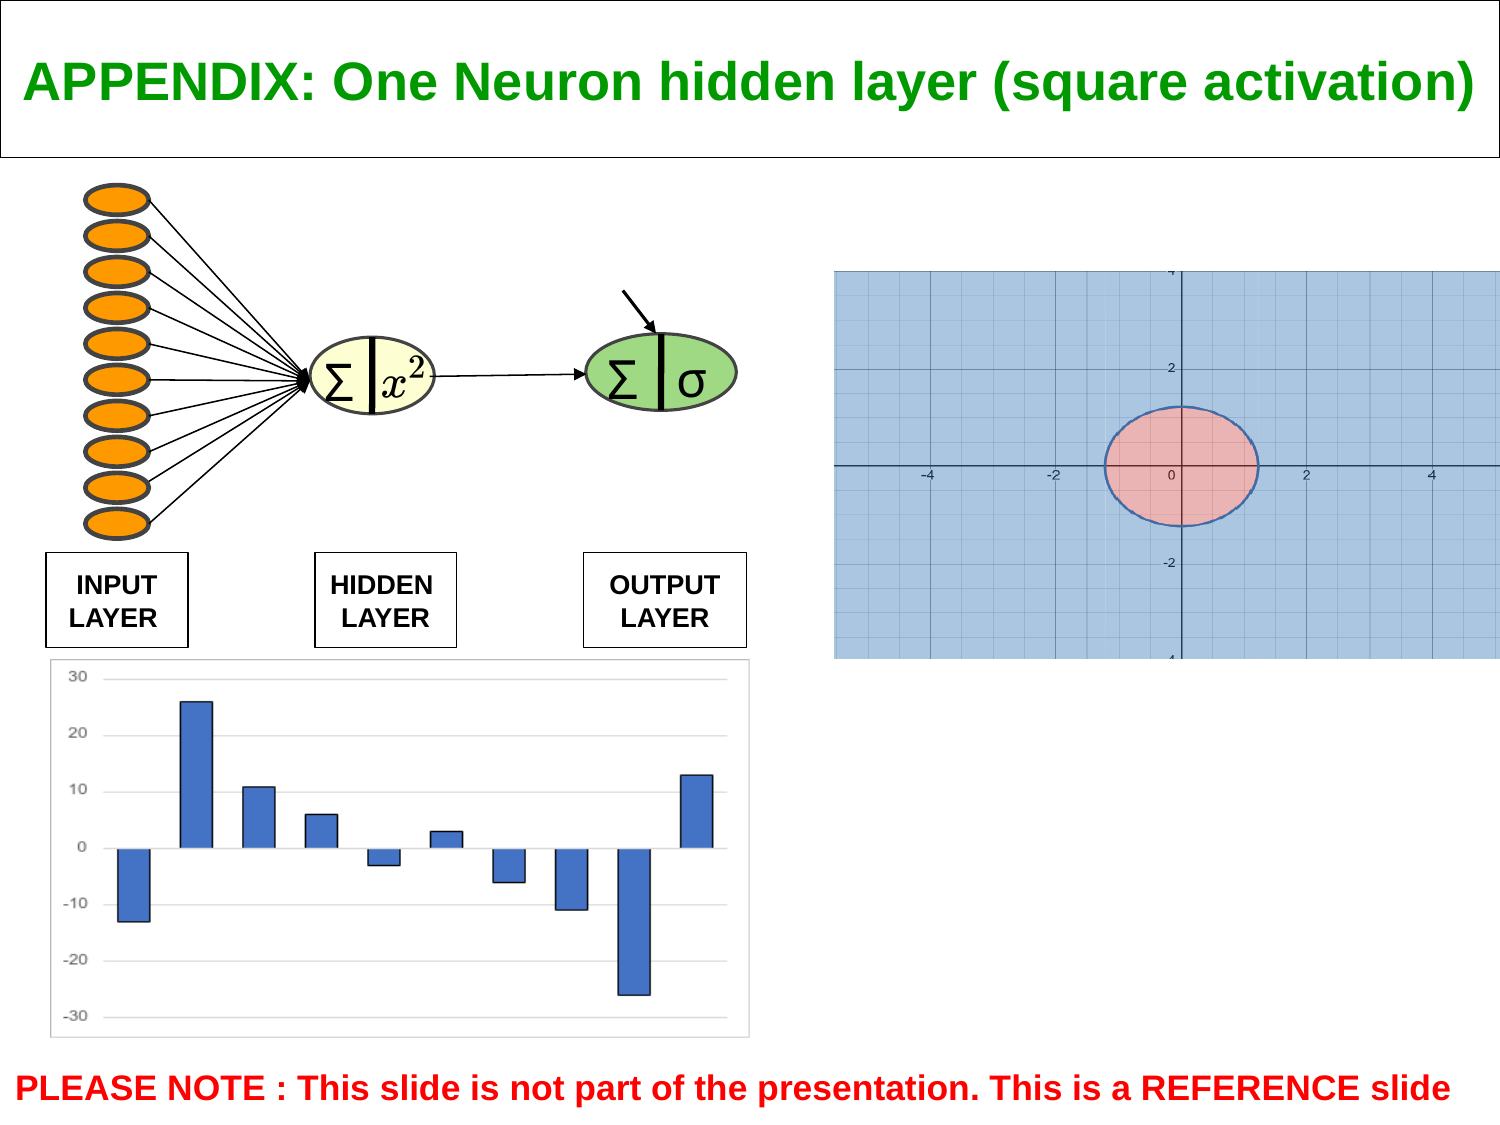

# APPENDIX: One Neuron hidden layer (square activation)
Σ
σ
Σ
INPUT
LAYER
HIDDEN
LAYER
OUTPUT
LAYER
PLEASE NOTE : This slide is not part of the presentation. This is a REFERENCE slide